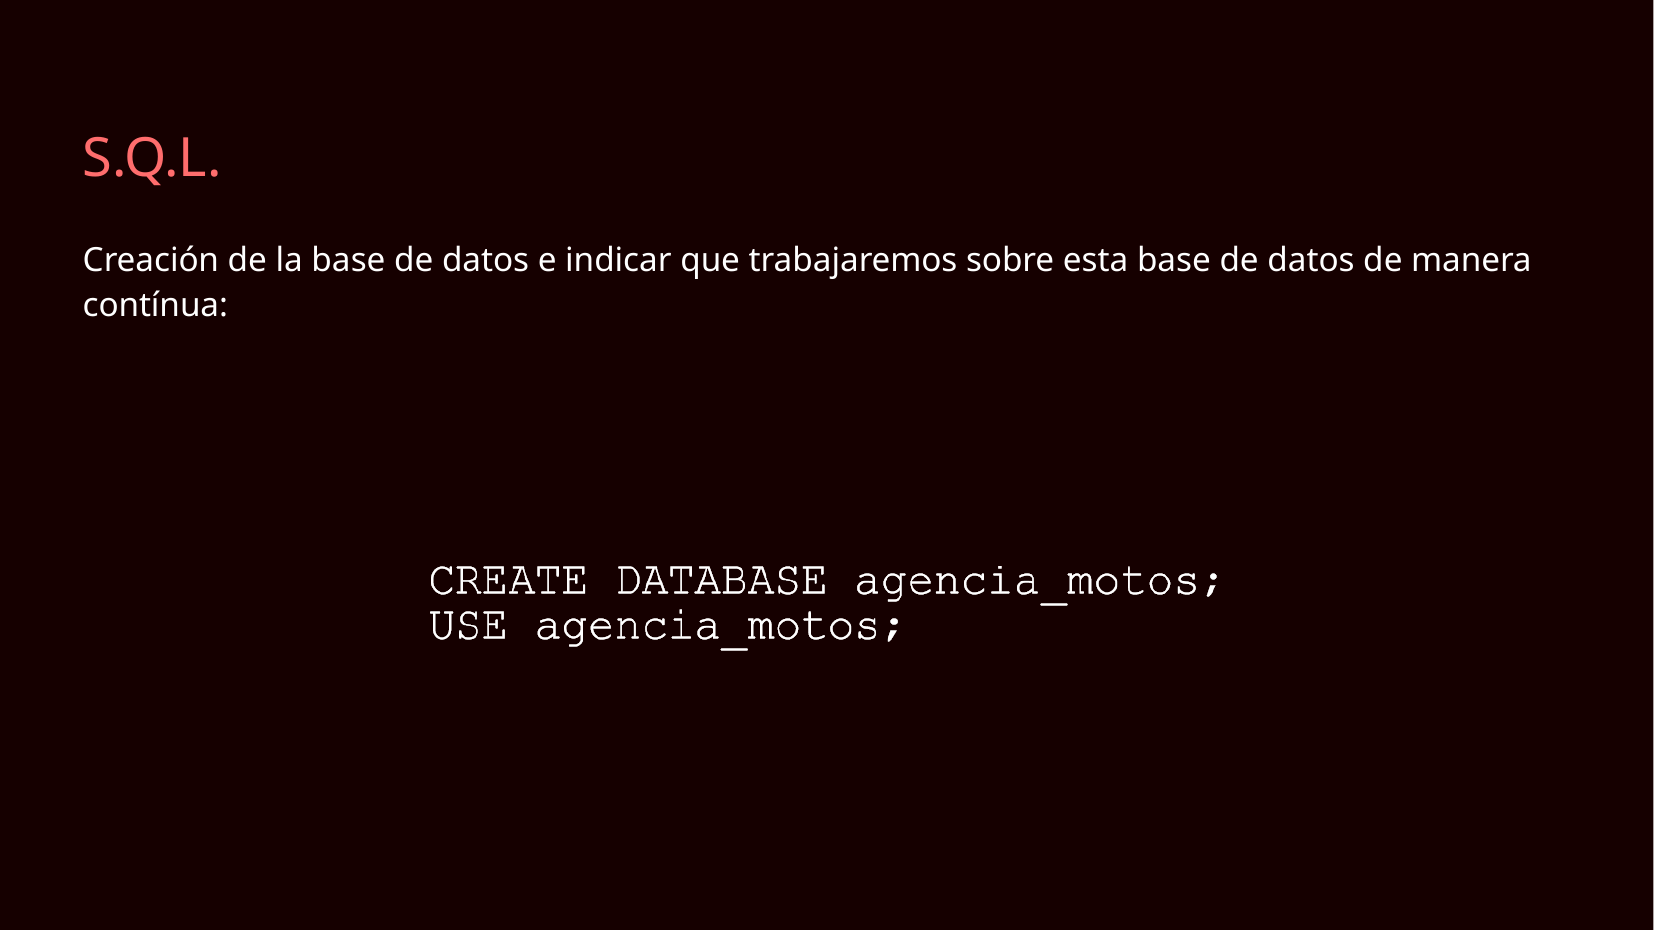

# S.Q.L.
Creación de la base de datos e indicar que trabajaremos sobre esta base de datos de manera contínua: